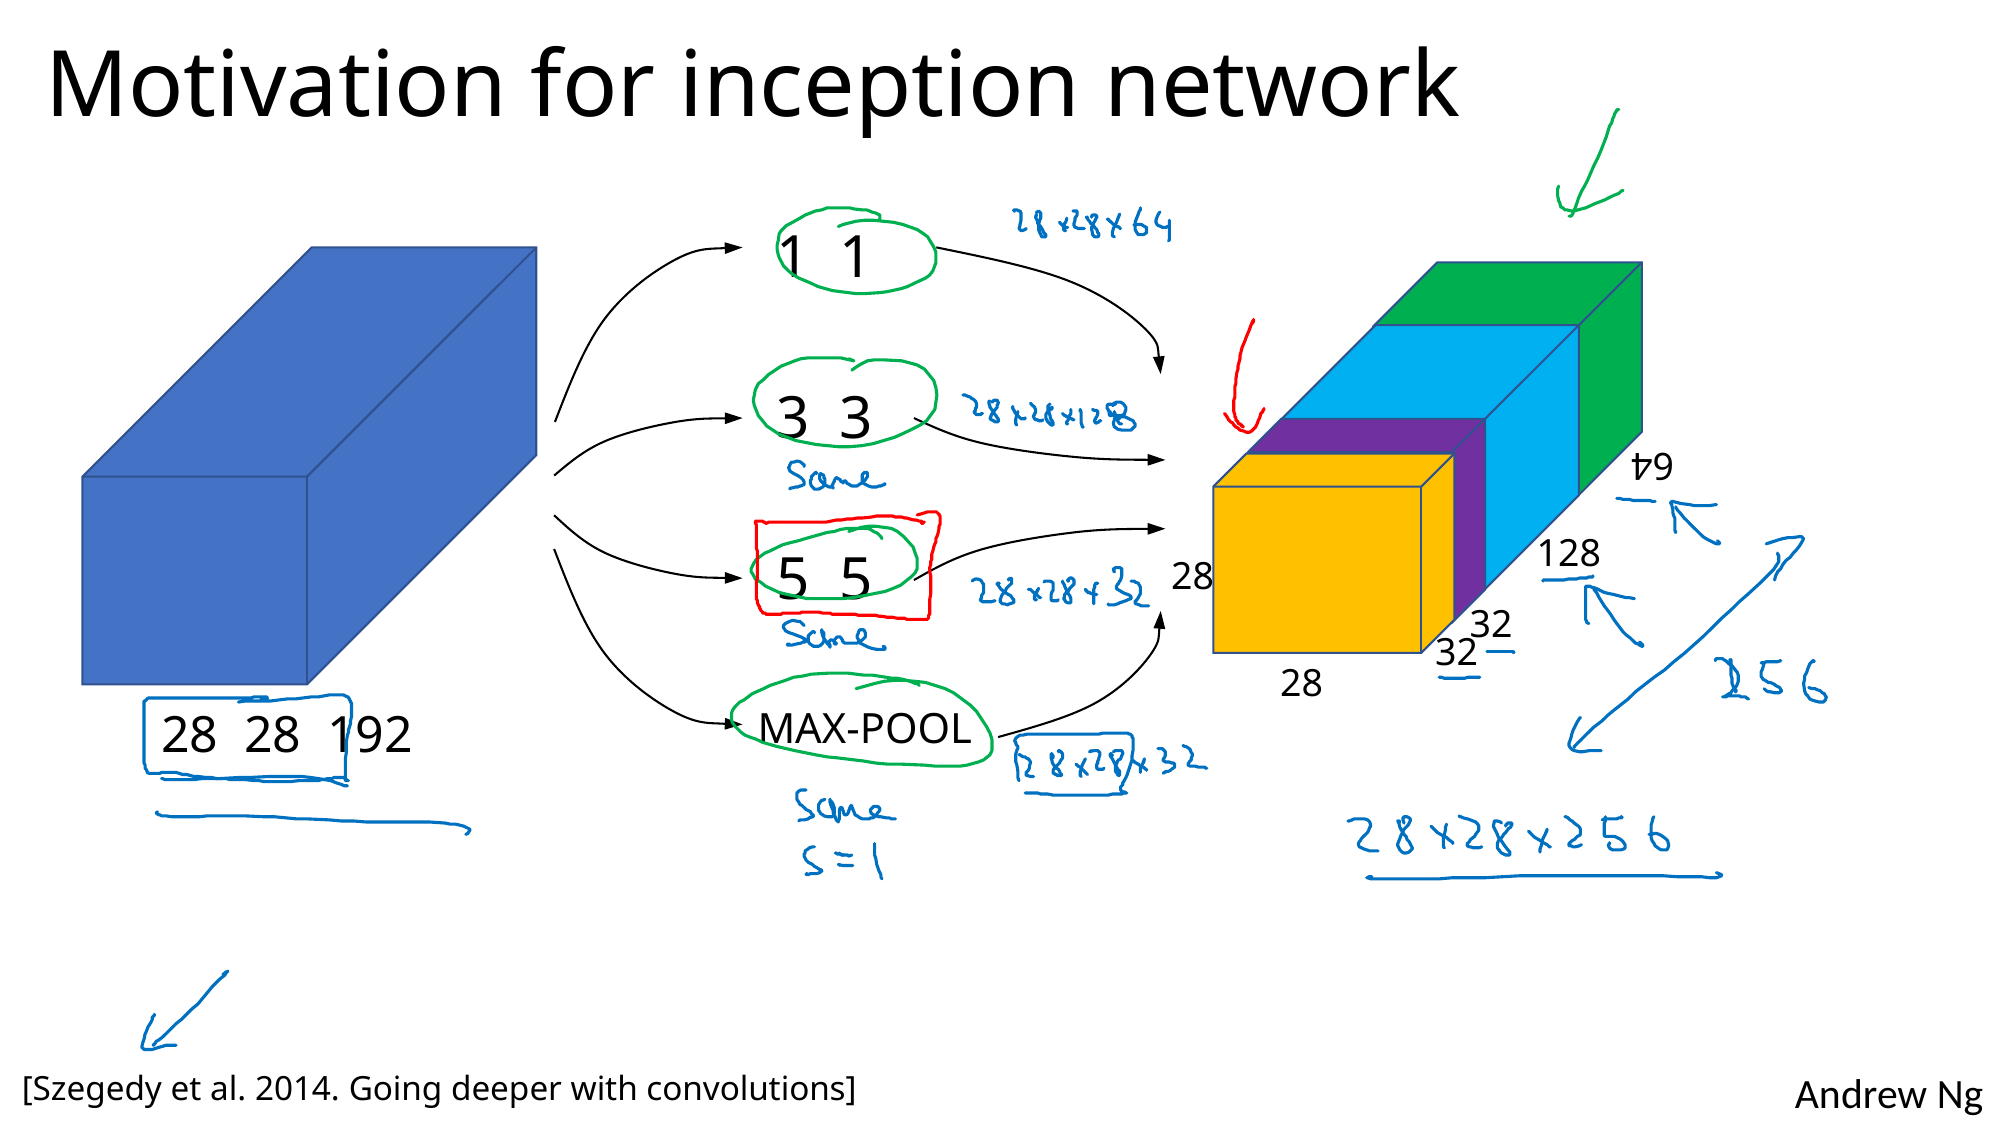

# Motivation for inception network
1 1
3 3
64
128
5 5
28
32
32
28
MAX-POOL
28 28 192
[Szegedy et al. 2014. Going deeper with convolutions]
Note: the colors are intended to correspond to the stacked small hand drawn cube